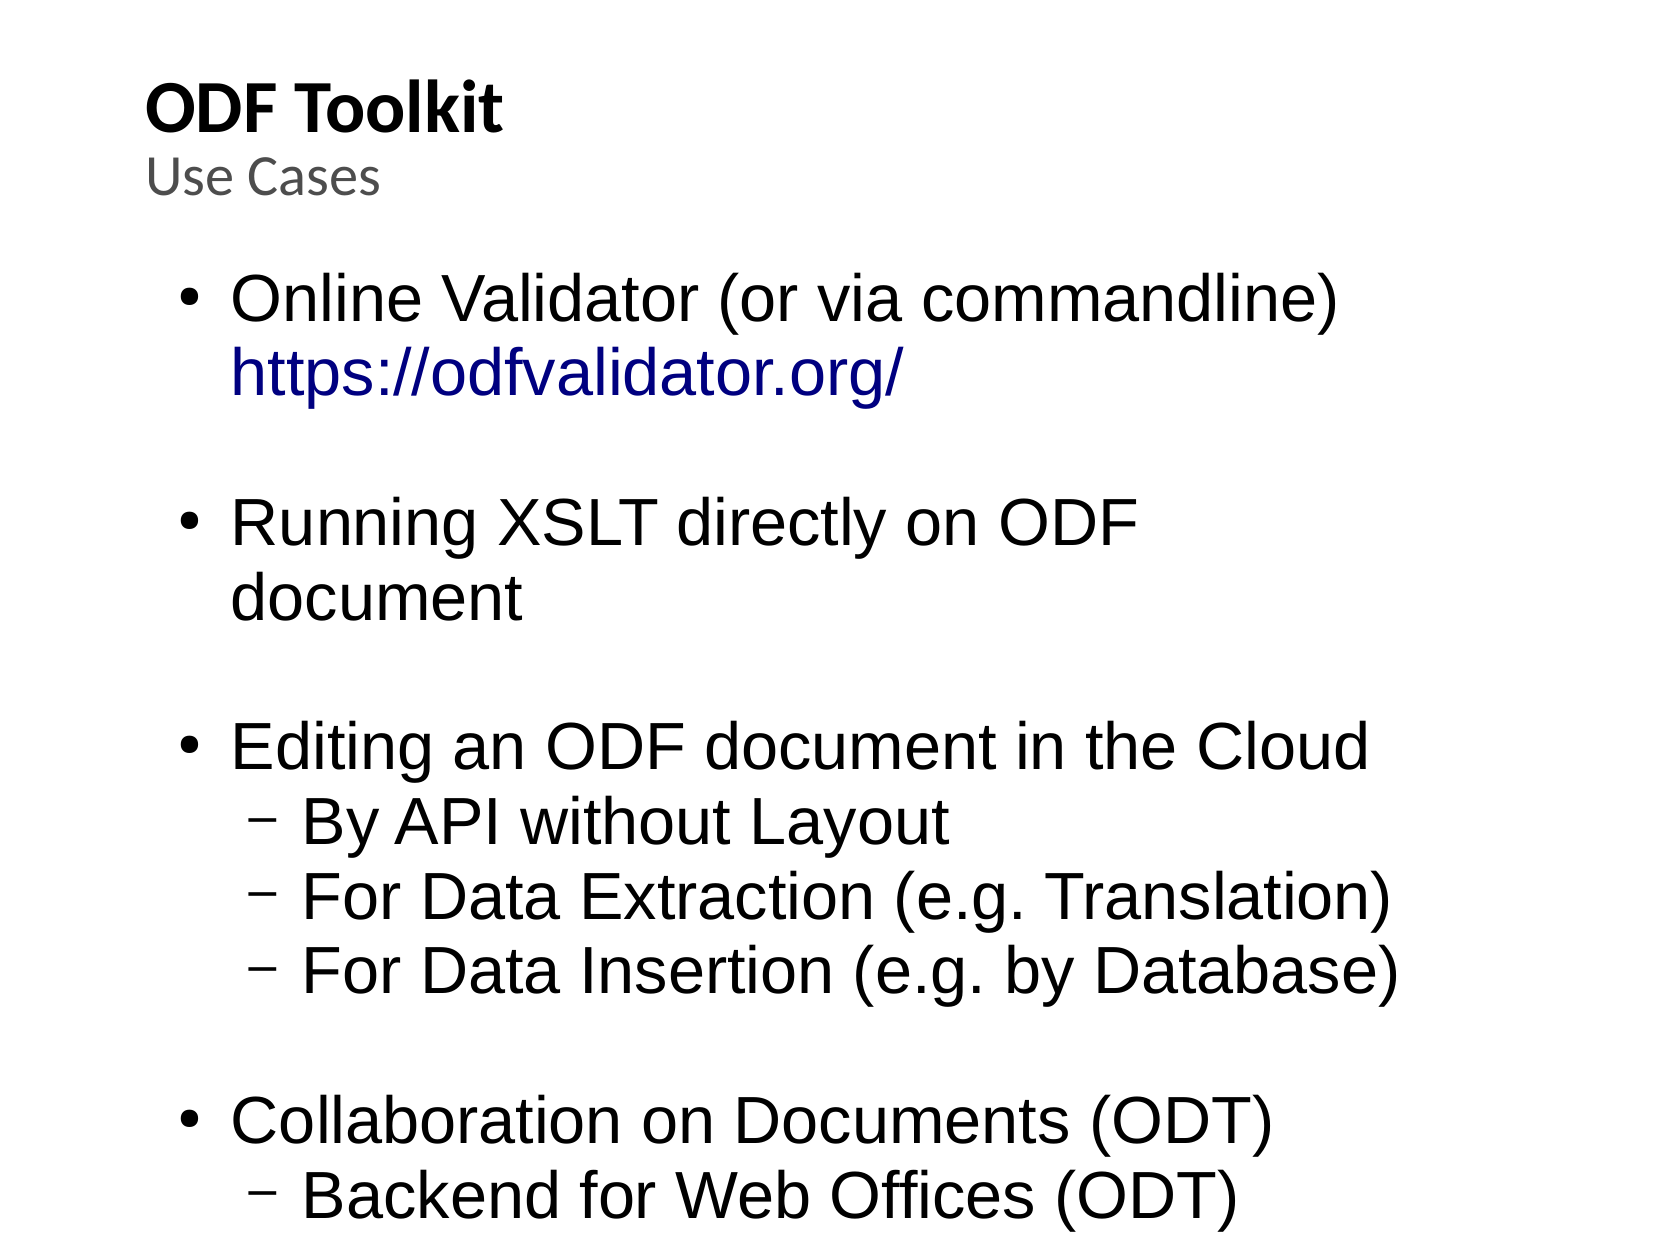

# ODF Toolkit Use Cases
Online Validator (or via commandline)
https://odfvalidator.org/
Running XSLT directly on ODF document
Editing an ODF document in the Cloud
By API without Layout
For Data Extraction (e.g. Translation)
For Data Insertion (e.g. by Database)
Collaboration on Documents (ODT)
Backend for Web Offices (ODT)